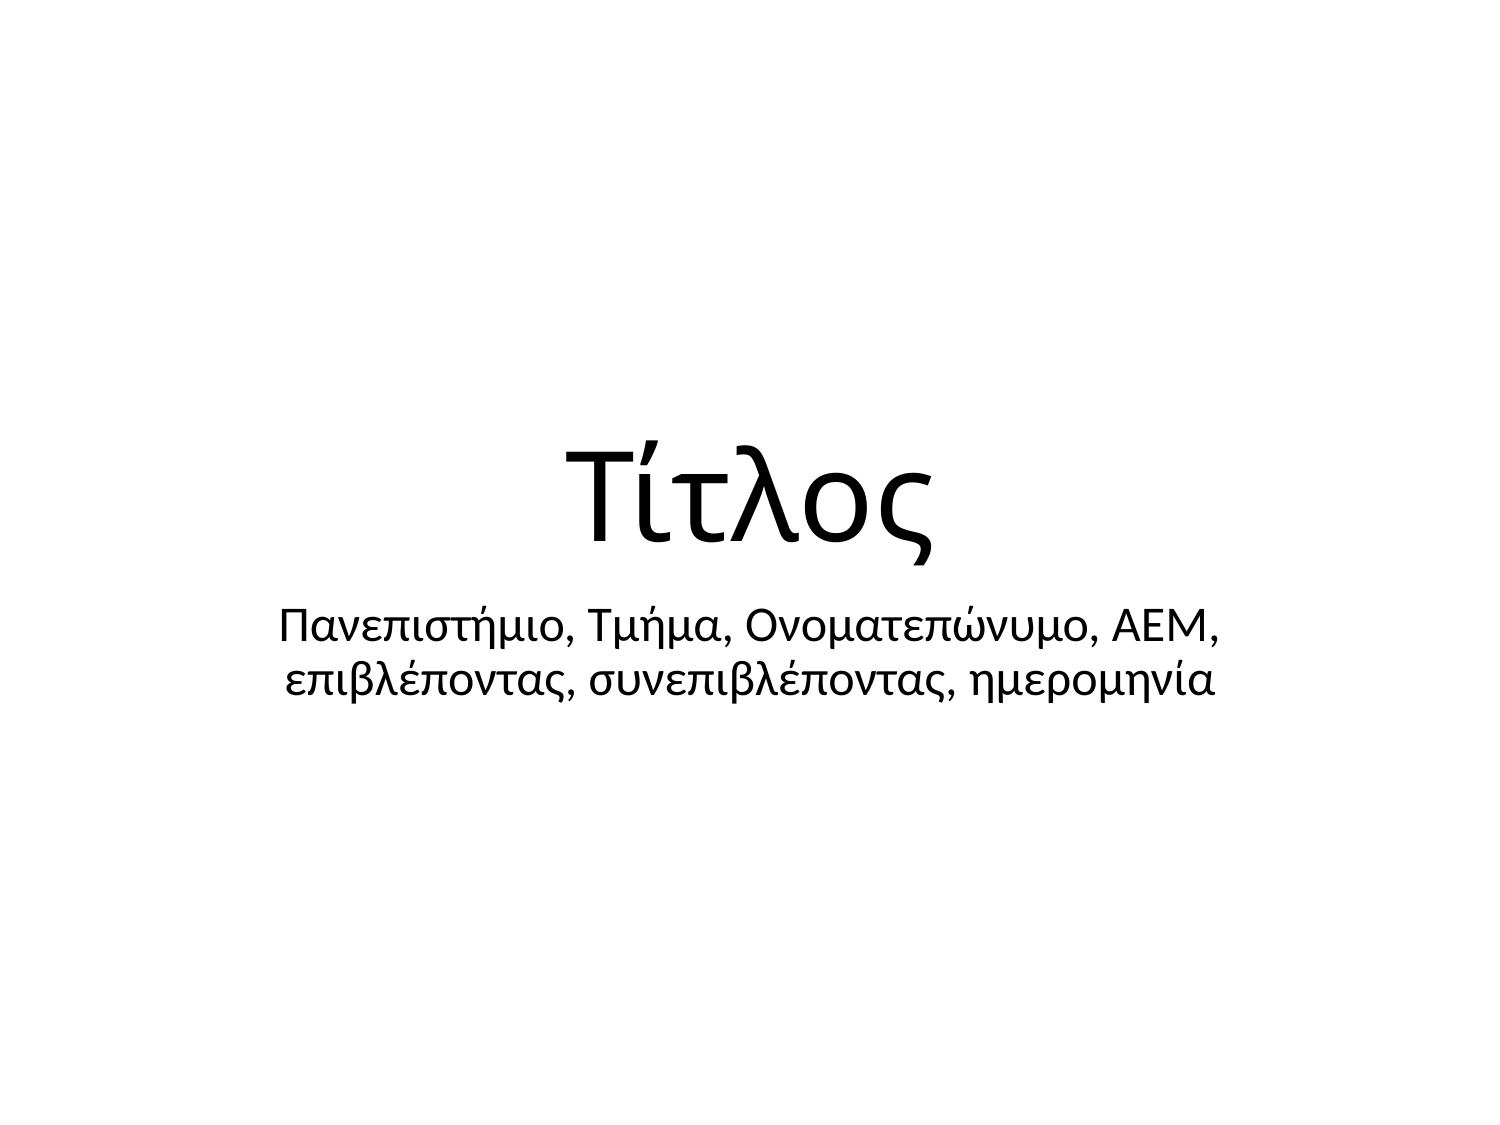

# Τίτλος
Πανεπιστήμιο, Τμήμα, Ονοματεπώνυμο, ΑΕΜ, επιβλέποντας, συνεπιβλέποντας, ημερομηνία